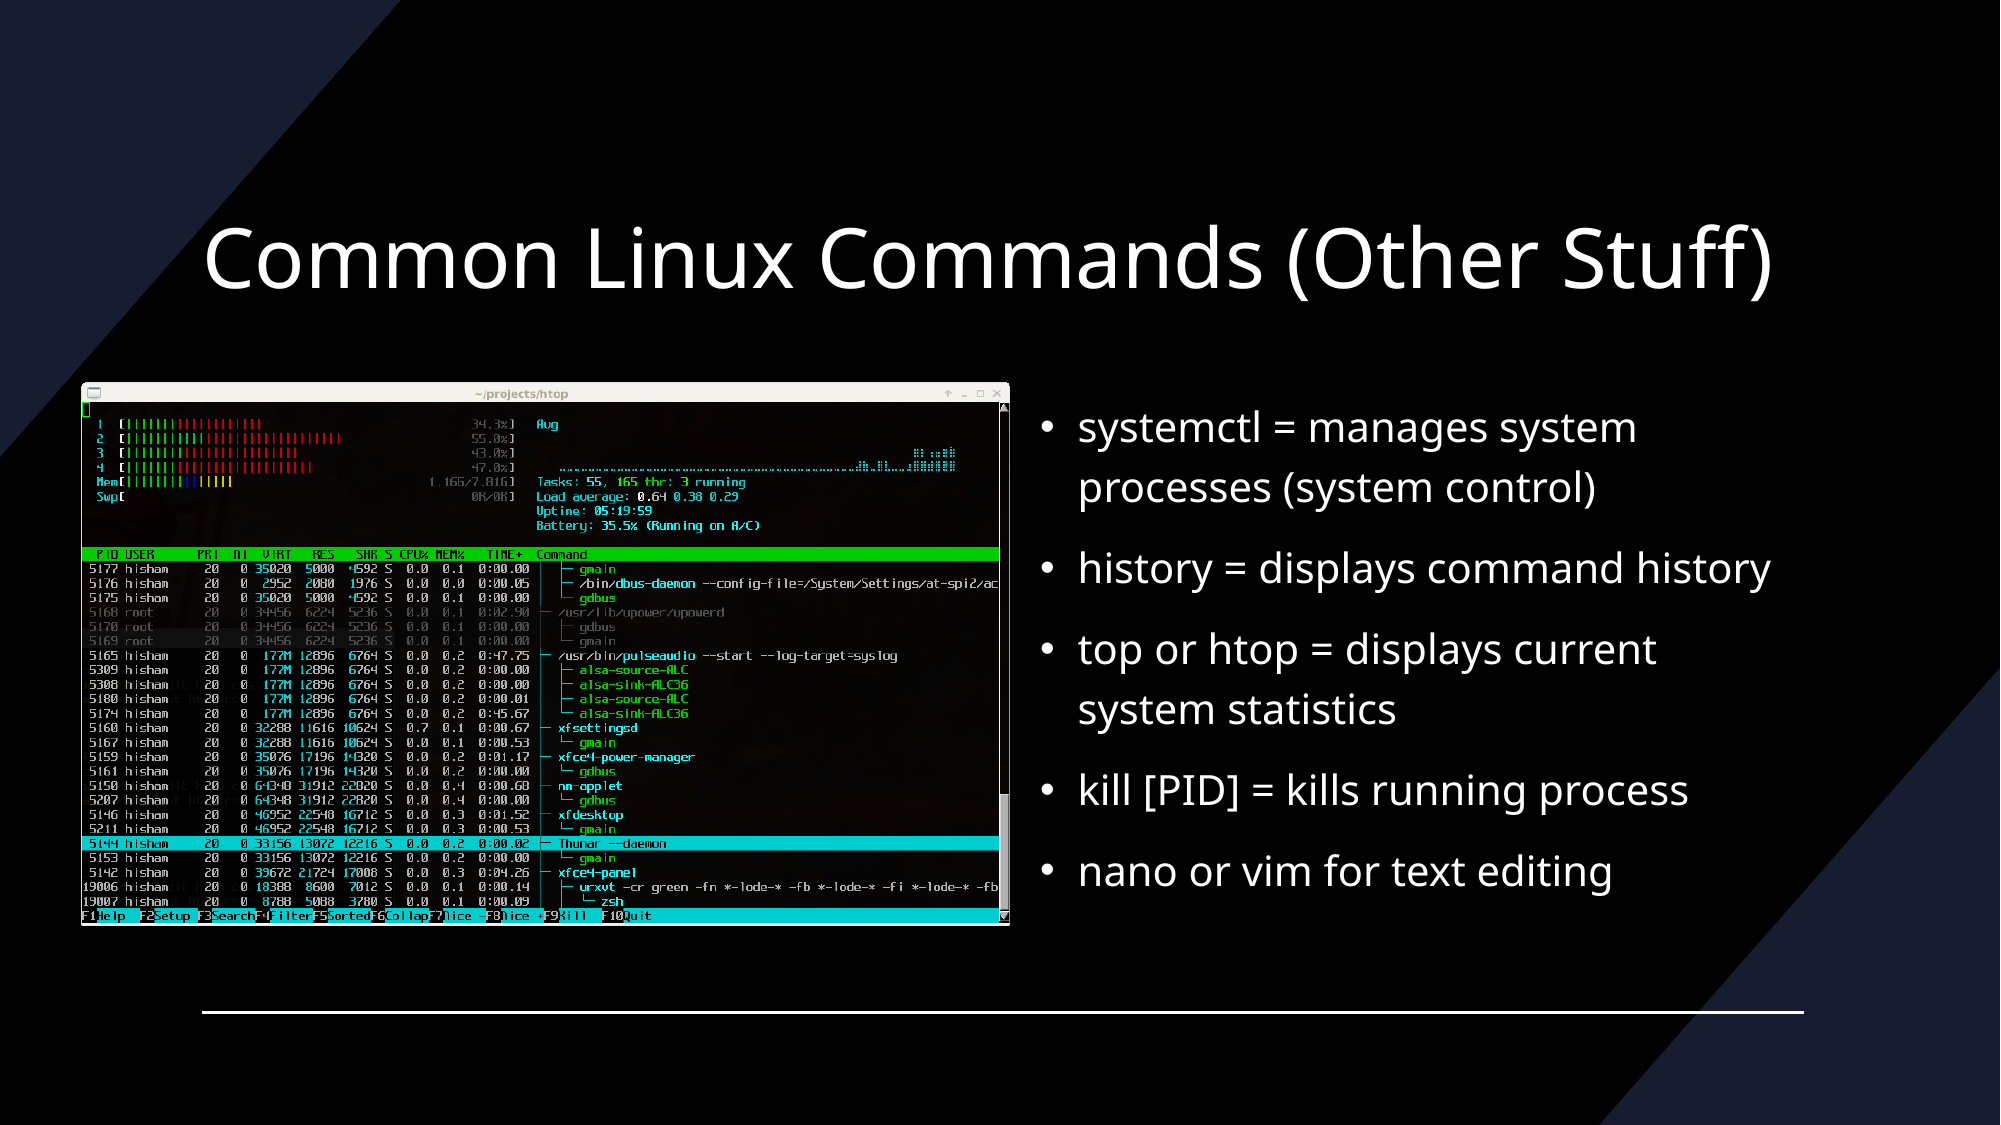

# Common Linux Commands (Other Stuff)
systemctl = manages system processes (system control)
history = displays command history
top or htop = displays current system statistics
kill [PID] = kills running process
nano or vim for text editing